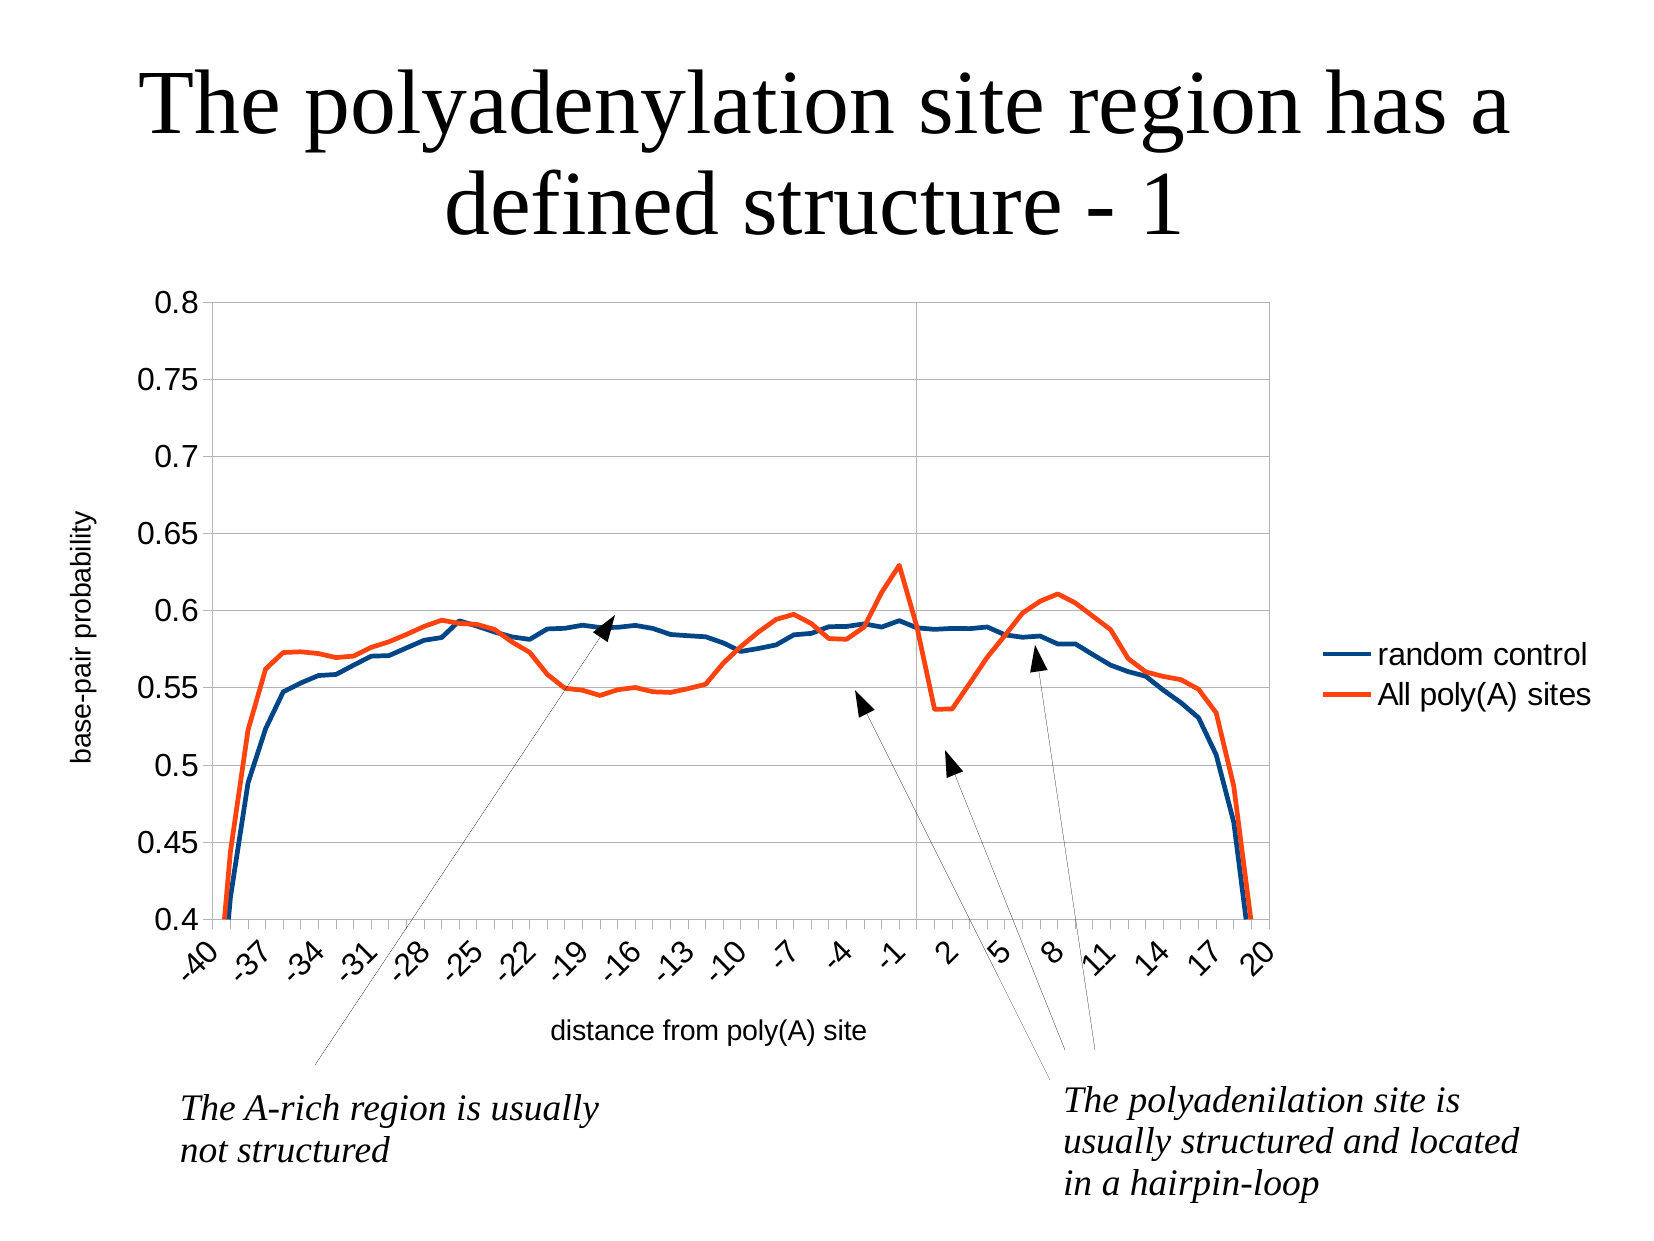

# The polyadenylation site region has a defined structure - 1
### Chart
| Category | random control | All poly(A) sites |
|---|---|---|
| -40 | 0.287275 | 0.314533 |
| -39 | 0.41435 | 0.443917 |
| -38 | 0.488477 | 0.522805 |
| -37 | 0.523611 | 0.562378 |
| -36 | 0.547512 | 0.573035 |
| -35 | 0.553253 | 0.573511 |
| -34 | 0.558078 | 0.572369 |
| -33 | 0.558798 | 0.569749 |
| -32 | 0.564845 | 0.57076 |
| -31 | 0.570662 | 0.576362 |
| -30 | 0.571003 | 0.579989 |
| -29 | 0.576022 | 0.584764 |
| -28 | 0.580981 | 0.589922 |
| -27 | 0.582738 | 0.593996 |
| -26 | 0.593578 | 0.591925 |
| -25 | 0.590208 | 0.591285 |
| -24 | 0.586339 | 0.58803 |
| -23 | 0.583173 | 0.57987 |
| -22 | 0.581549 | 0.57314 |
| -21 | 0.588332 | 0.558871 |
| -20 | 0.588763 | 0.549867 |
| -19 | 0.590727 | 0.548537 |
| -18 | 0.589249 | 0.545154 |
| -17 | 0.589368 | 0.548886 |
| -16 | 0.590614 | 0.550302 |
| -15 | 0.588646 | 0.547547 |
| -14 | 0.584725 | 0.547147 |
| -13 | 0.583911 | 0.549578 |
| -12 | 0.583233 | 0.55245 |
| -11 | 0.579257 | 0.566187 |
| -10 | 0.573747 | 0.576924 |
| -9 | 0.575649 | 0.586383 |
| -8 | 0.577991 | 0.594528 |
| -7 | 0.584494 | 0.59779 |
| -6 | 0.58546 | 0.591786 |
| -5 | 0.589787 | 0.582095 |
| -4 | 0.589918 | 0.581628 |
| -3 | 0.591633 | 0.589495 |
| -2 | 0.589548 | 0.612008 |
| -1 | 0.593678 | 0.629571 |
| 0 | 0.589037 | 0.589728 |
| 1 | 0.588065 | 0.53618 |
| 2 | 0.588681 | 0.536406 |
| 3 | 0.588498 | 0.553058 |
| 4 | 0.5896 | 0.570075 |
| 5 | 0.584514 | 0.584097 |
| 6 | 0.582935 | 0.598631 |
| 7 | 0.583733 | 0.606279 |
| 8 | 0.578576 | 0.611014 |
| 9 | 0.578622 | 0.60516 |
| 10 | 0.571628 | 0.596472 |
| 11 | 0.56484 | 0.587874 |
| 12 | 0.560653 | 0.569086 |
| 13 | 0.557627 | 0.560452 |
| 14 | 0.548589 | 0.557453 |
| 15 | 0.540488 | 0.555416 |
| 16 | 0.530656 | 0.549156 |
| 17 | 0.506658 | 0.533919 |
| 18 | 0.46296 | 0.486353 |
| 19 | 0.37285 | 0.397063 |
| 20 | 0.226196 | 0.239848 |
The polyadenilation site is usually structured and located in a hairpin-loop
The A-rich region is usually
not structured